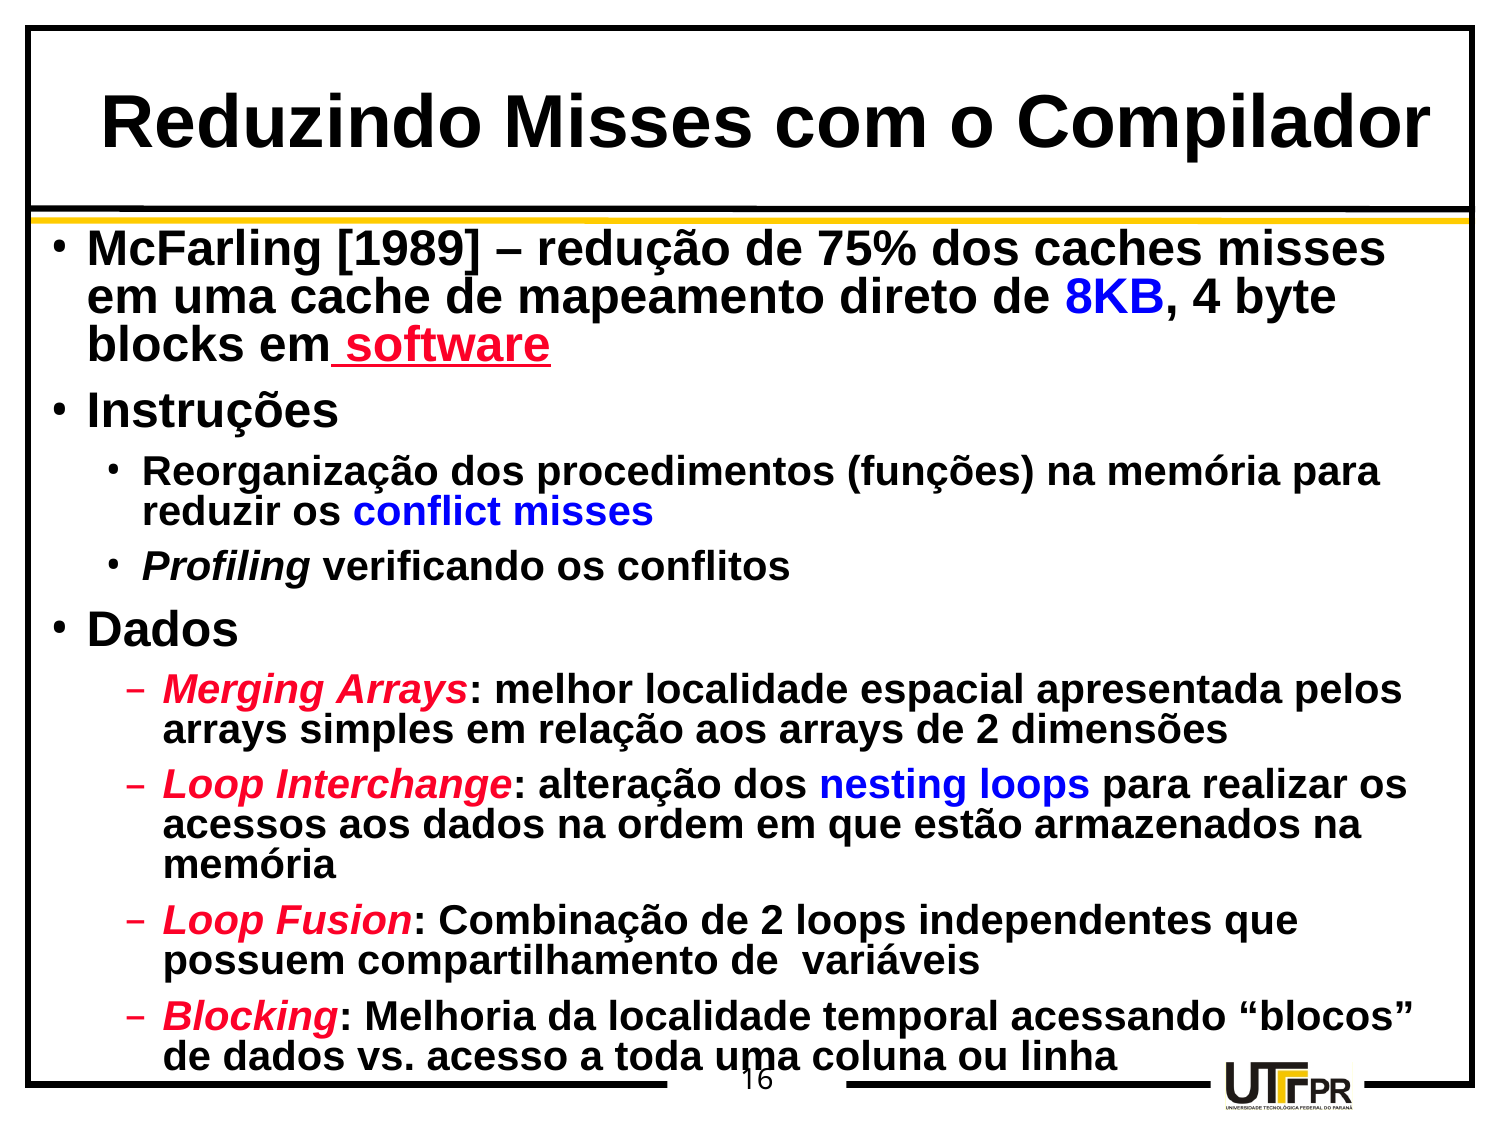

# Reduzindo Misses com o Compilador
McFarling [1989] – redução de 75% dos caches misses em uma cache de mapeamento direto de 8KB, 4 byte blocks em software
Instruções
Reorganização dos procedimentos (funções) na memória para reduzir os conflict misses
Profiling verificando os conflitos
Dados
Merging Arrays: melhor localidade espacial apresentada pelos arrays simples em relação aos arrays de 2 dimensões
Loop Interchange: alteração dos nesting loops para realizar os acessos aos dados na ordem em que estão armazenados na memória
Loop Fusion: Combinação de 2 loops independentes que possuem compartilhamento de variáveis
Blocking: Melhoria da localidade temporal acessando “blocos” de dados vs. acesso a toda uma coluna ou linha